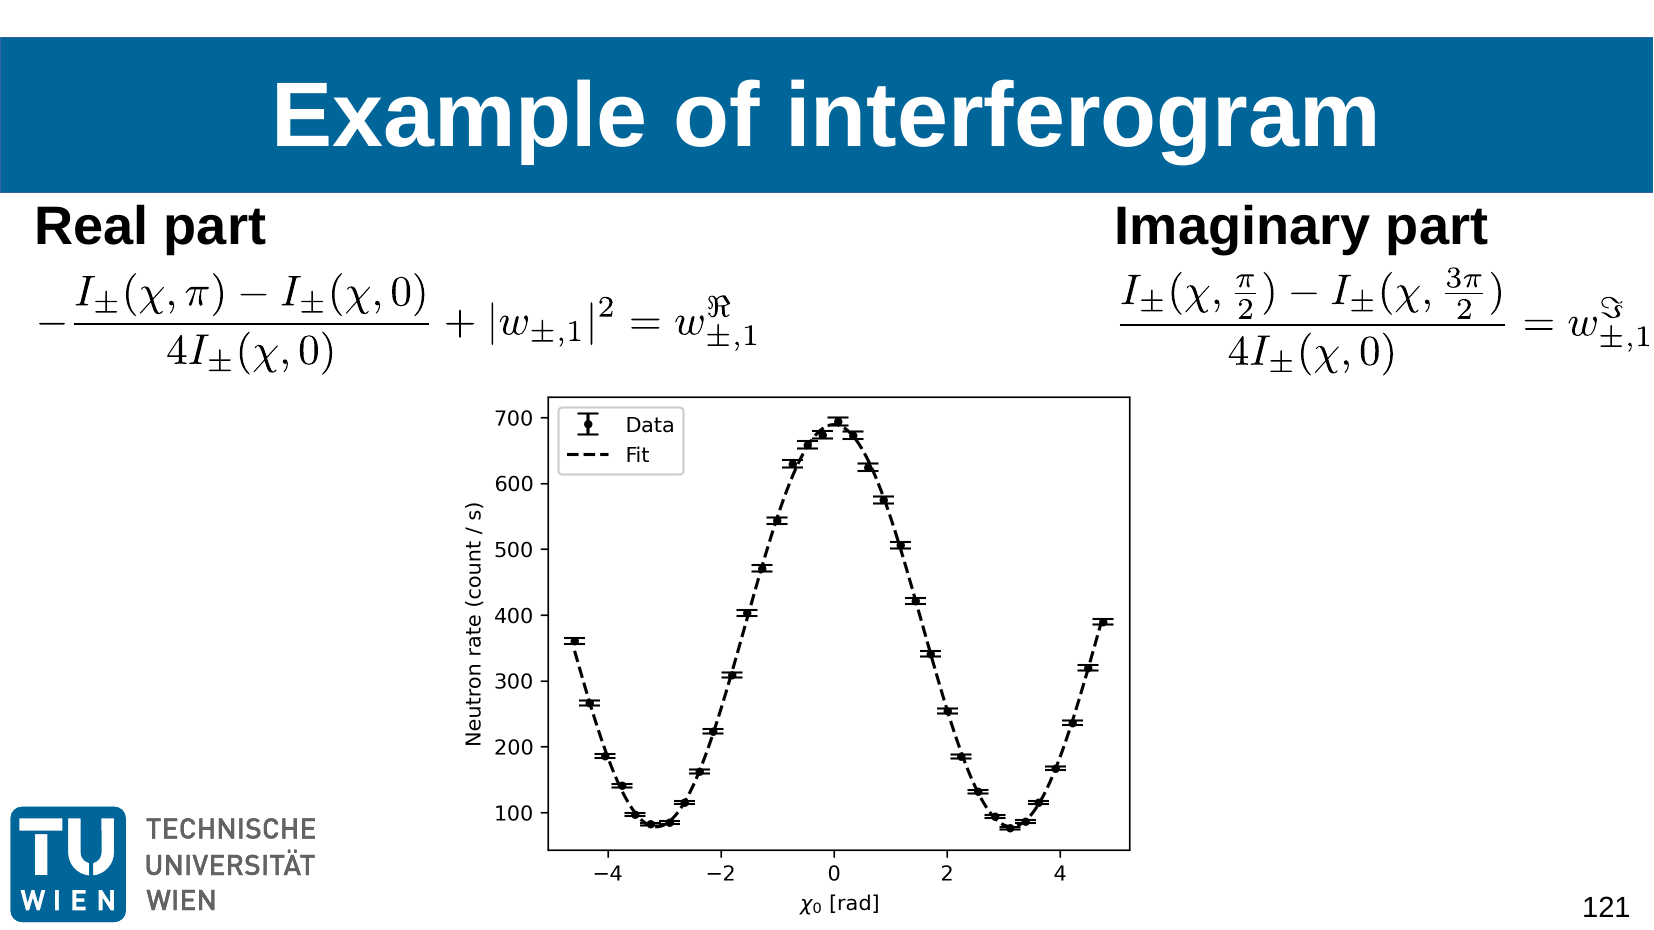

# Example of interferogram
Real part
Imaginary part